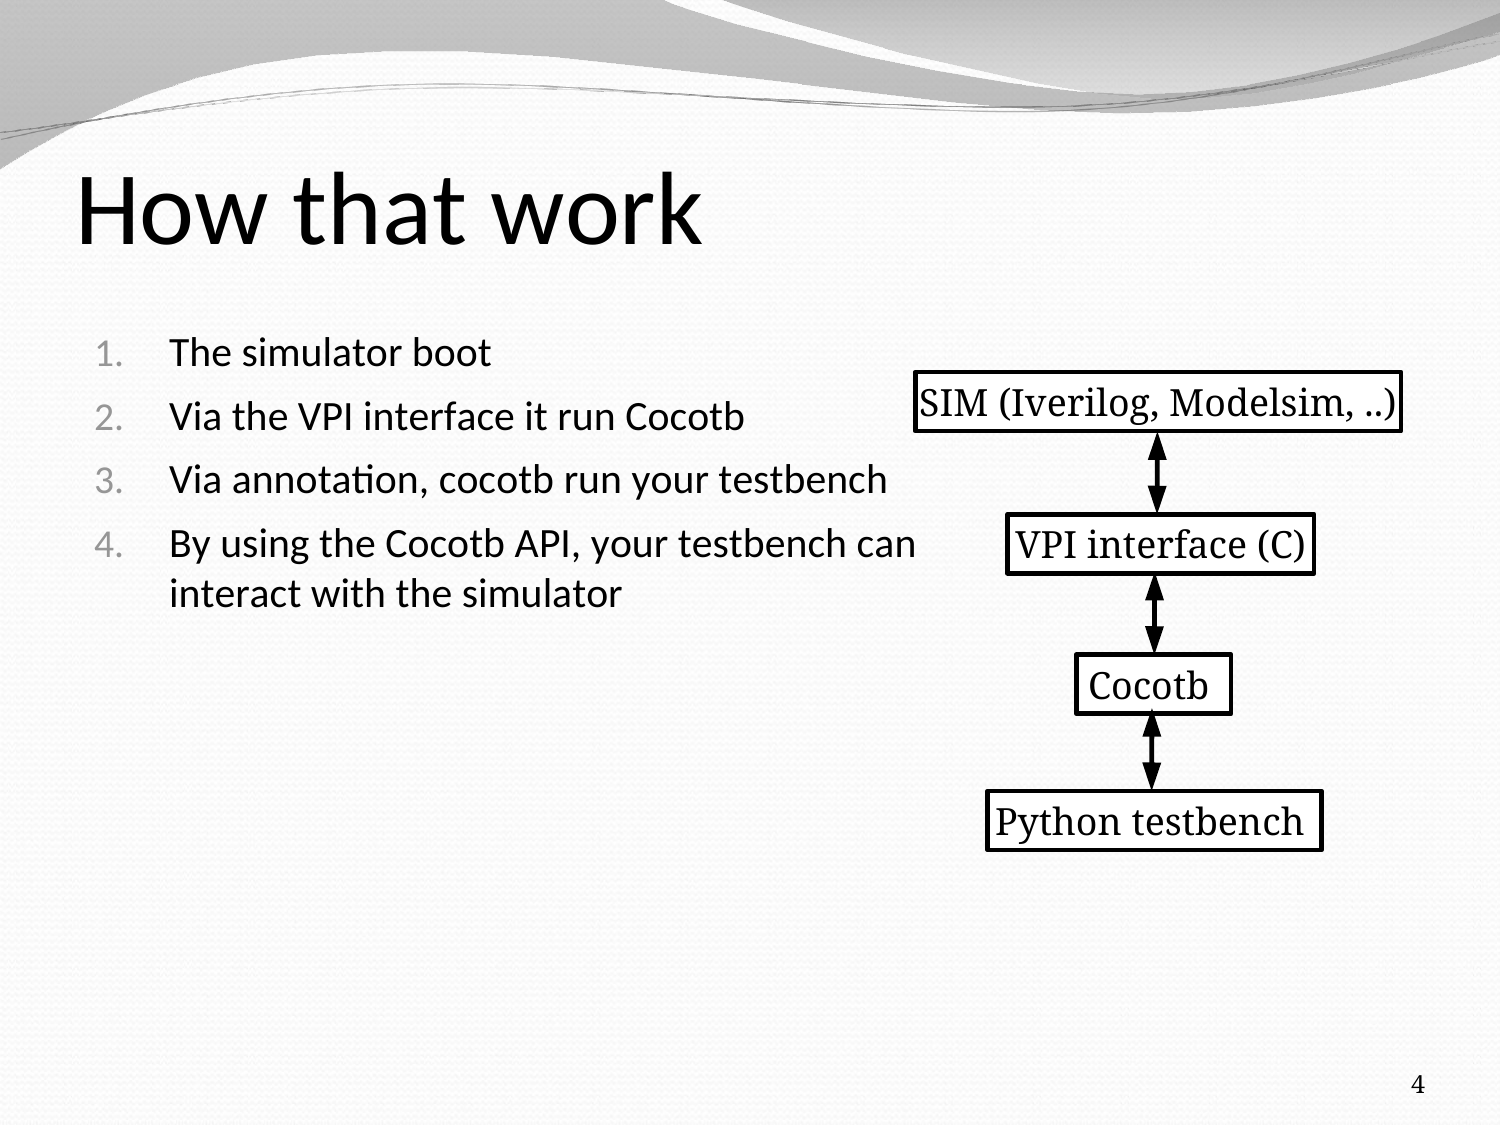

How that work
# The simulator boot
Via the VPI interface it run Cocotb
Via annotation, cocotb run your testbench
By using the Cocotb API, your testbench can
interact with the simulator
SIM (Iverilog, Modelsim, ..)
VPI interface (C)
Cocotb
Python testbench